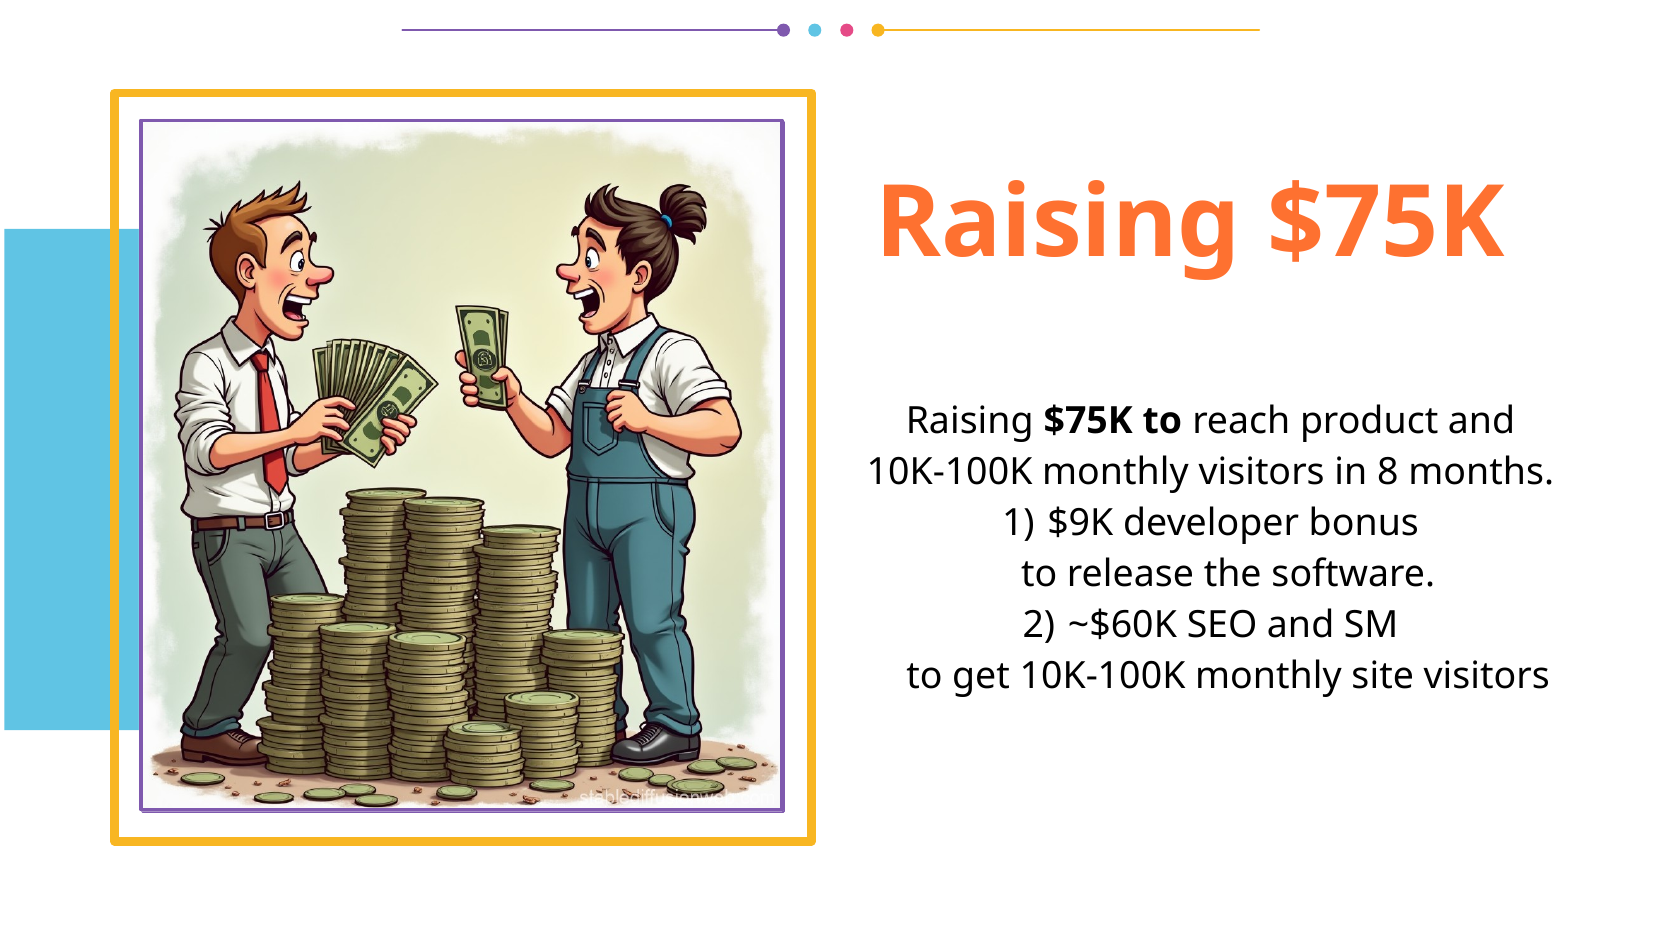

# Raising $75K
Raising $75K to reach product and
10K-100K monthly visitors in 8 months.
 $9K developer bonus
to release the software.
 ~$60K SEO and SM
to get 10K-100K monthly site visitors